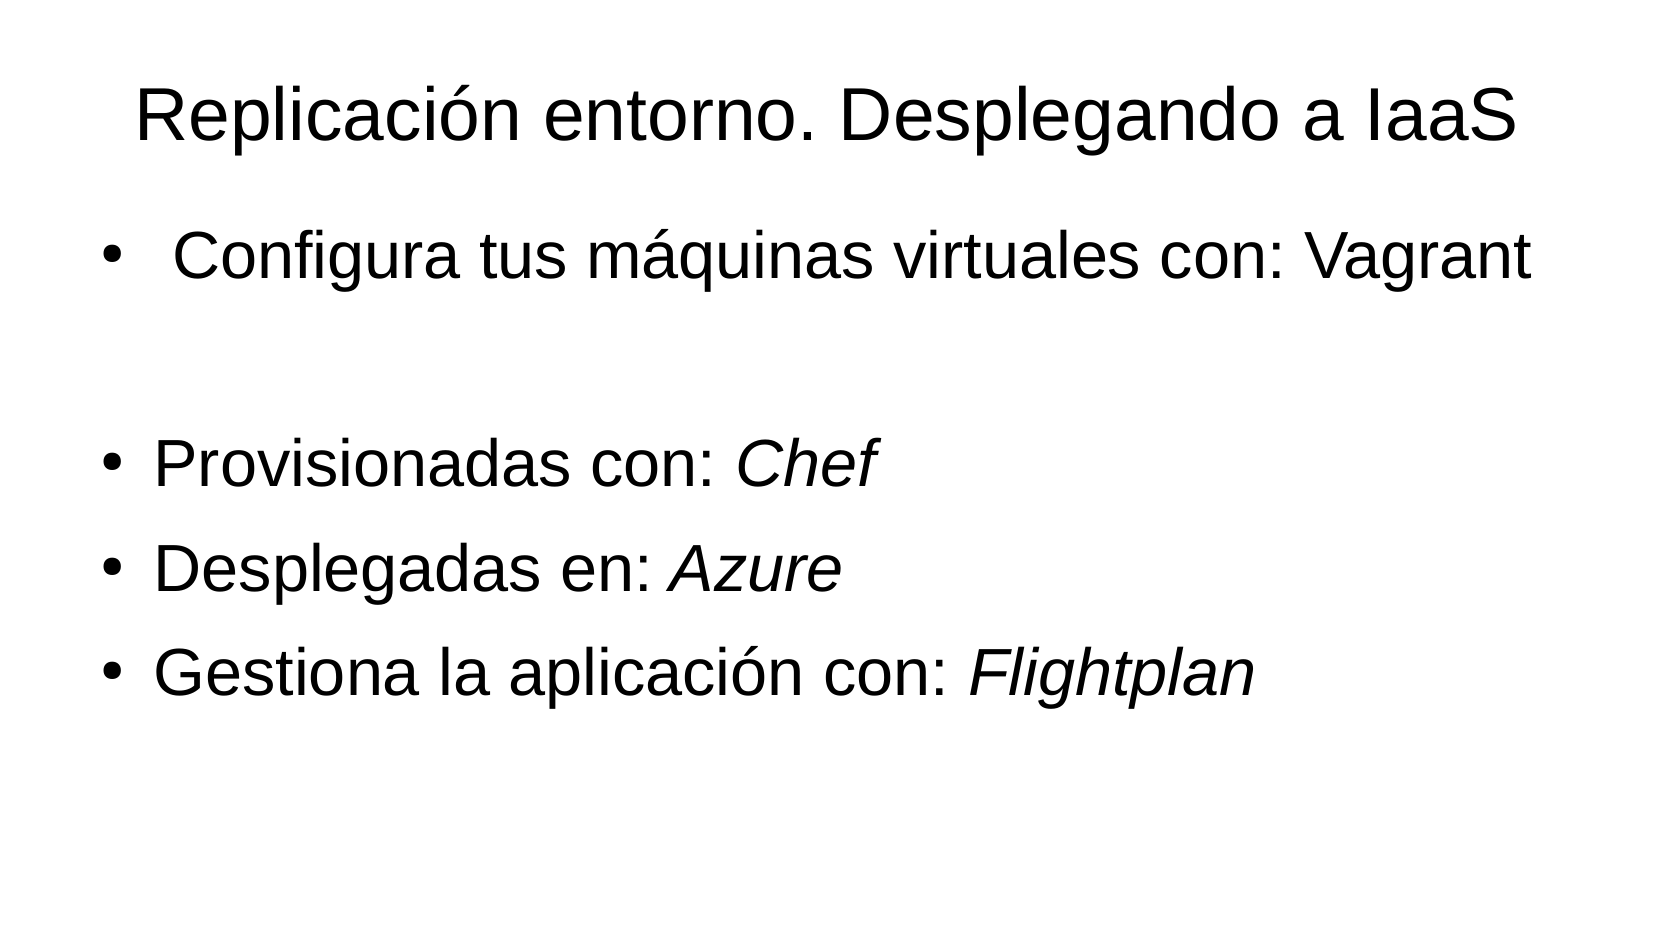

# Replicación entorno. Desplegando a IaaS
 Configura tus máquinas virtuales con: Vagrant
Provisionadas con: Chef
Desplegadas en: Azure
Gestiona la aplicación con: Flightplan